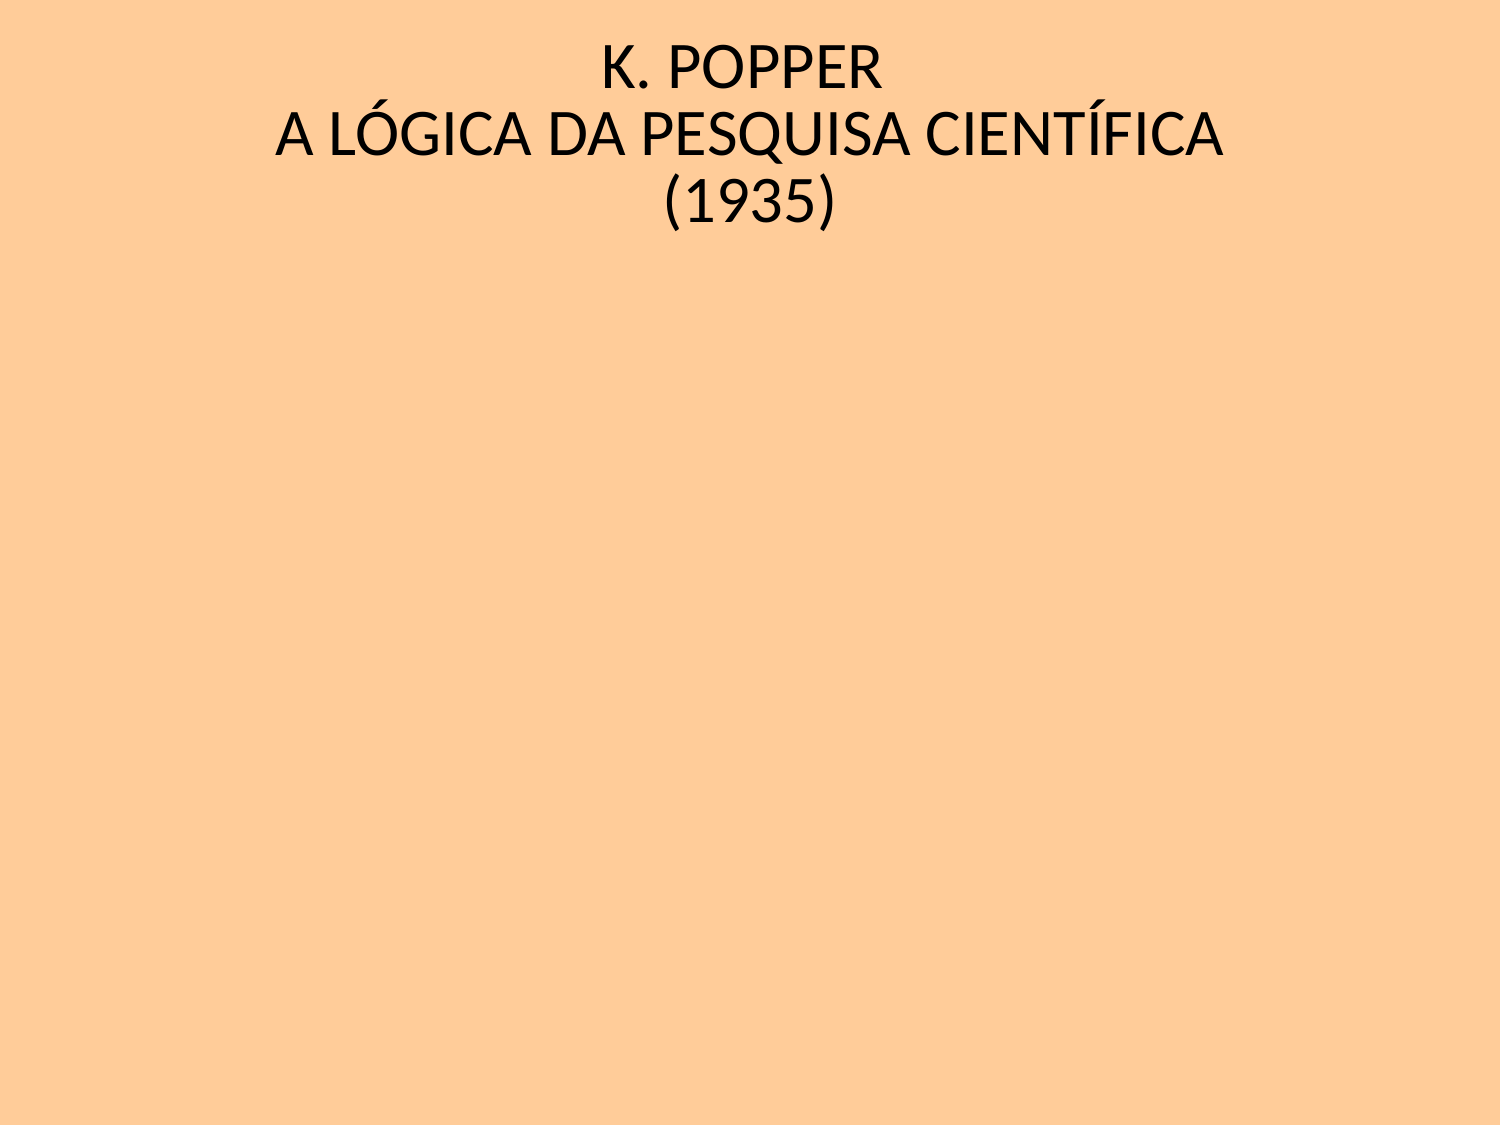

# K. POPPER A LÓGICA DA PESQUISA CIENTÍFICA (1935)